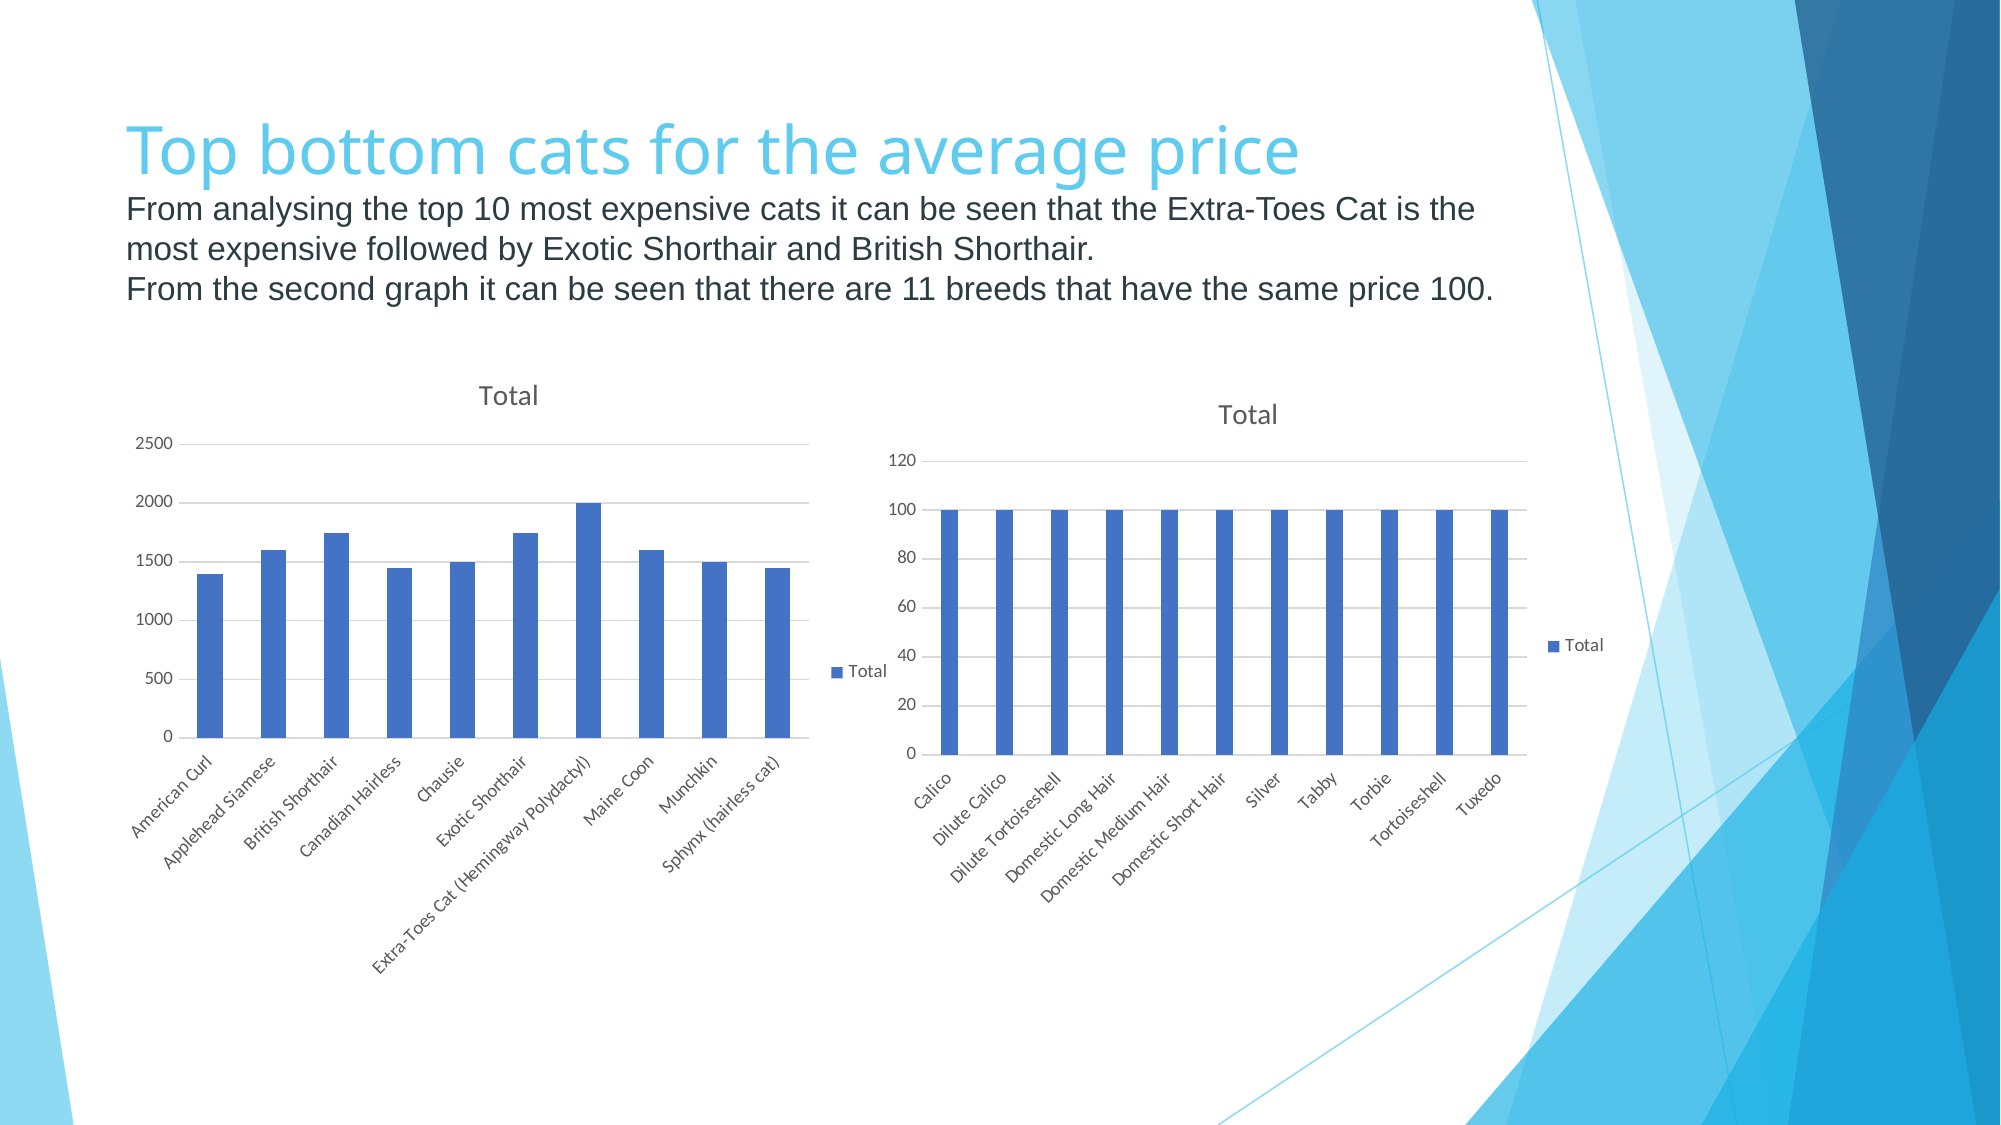

# Top bottom cats for the average price From analysing the top 10 most expensive cats it can be seen that the Extra-Toes Cat is the most expensive followed by Exotic Shorthair and British Shorthair. From the second graph it can be seen that there are 11 breeds that have the same price 100.
### Chart: Total
| Category | Total |
|---|---|
| American Curl | 1400.0 |
| Applehead Siamese | 1600.0 |
| British Shorthair | 1750.0 |
| Canadian Hairless | 1450.0 |
| Chausie | 1500.0 |
| Exotic Shorthair | 1750.0 |
| Extra-Toes Cat (Hemingway Polydactyl) | 2000.0 |
| Maine Coon | 1600.0 |
| Munchkin | 1500.0 |
| Sphynx (hairless cat) | 1450.0 |
### Chart: Total
| Category | Total |
|---|---|
| Calico | 100.0 |
| Dilute Calico | 100.0 |
| Dilute Tortoiseshell | 100.0 |
| Domestic Long Hair | 100.0 |
| Domestic Medium Hair | 100.0 |
| Domestic Short Hair | 100.0 |
| Silver | 100.0 |
| Tabby | 100.0 |
| Torbie | 100.0 |
| Tortoiseshell | 100.0 |
| Tuxedo | 100.0 |